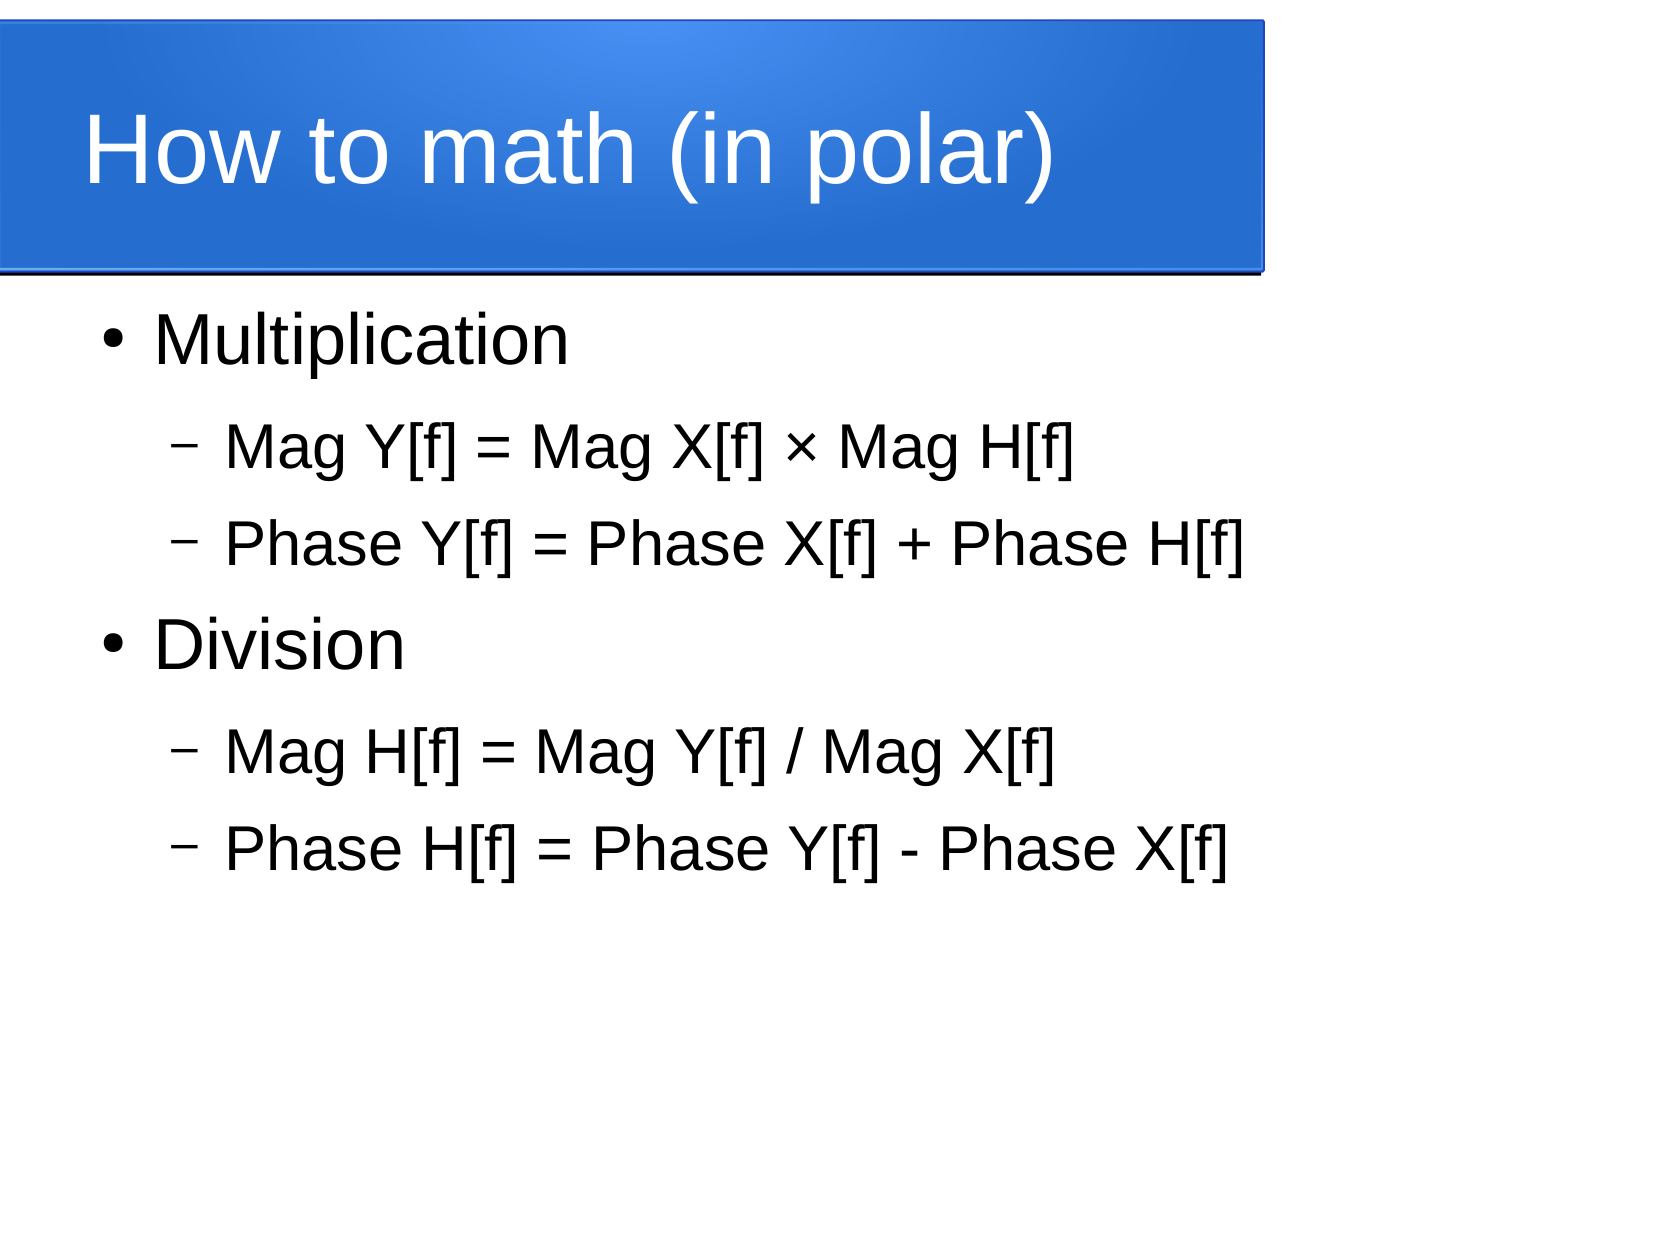

# How to math (in polar)
Multiplication
Mag Y[f] = Mag X[f] × Mag H[f]
Phase Y[f] = Phase X[f] + Phase H[f]
Division
Mag H[f] = Mag Y[f] / Mag X[f]
Phase H[f] = Phase Y[f] - Phase X[f]